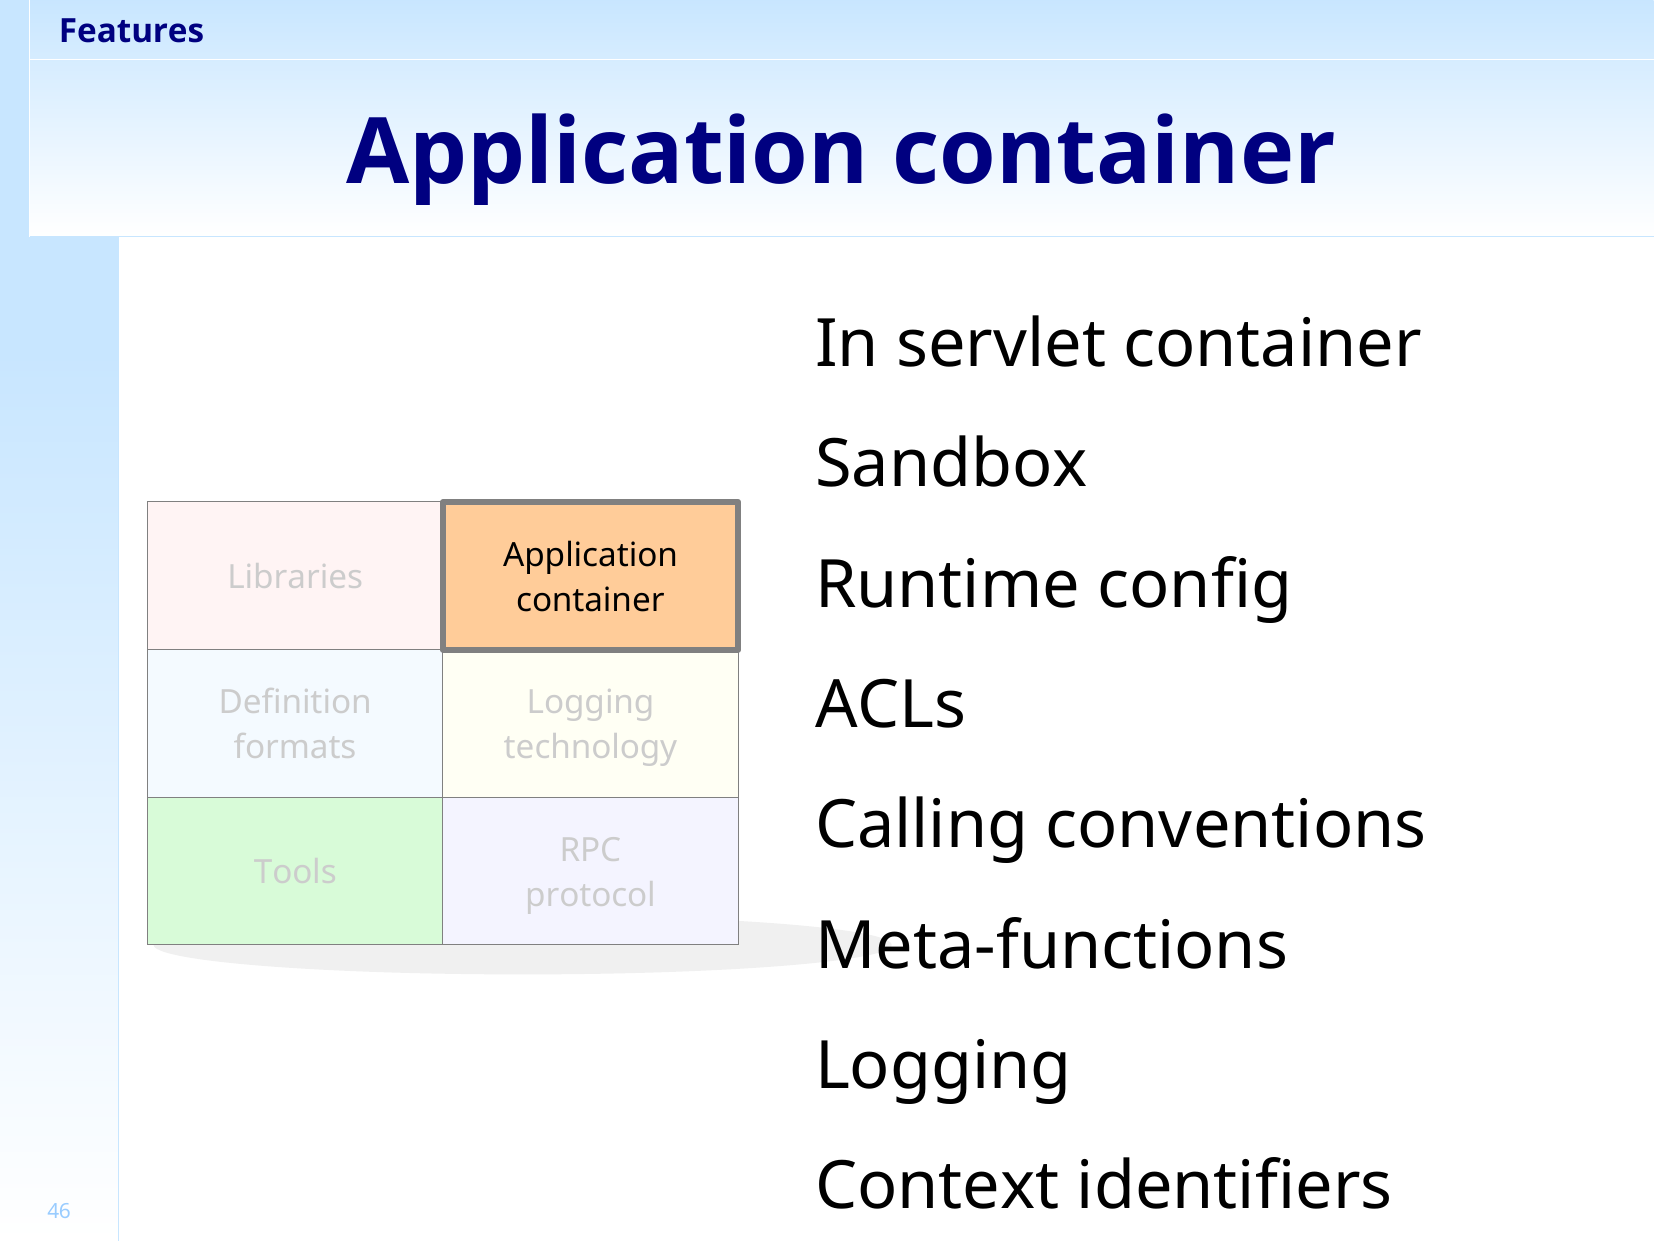

Features
# Application container
In servlet container
Sandbox
Runtime config
ACLs
Calling conventions
Meta-functions
Logging
Context identifiers
Libraries
Application
container
Definition
formats
Logging
technology
Tools
RPC
protocol